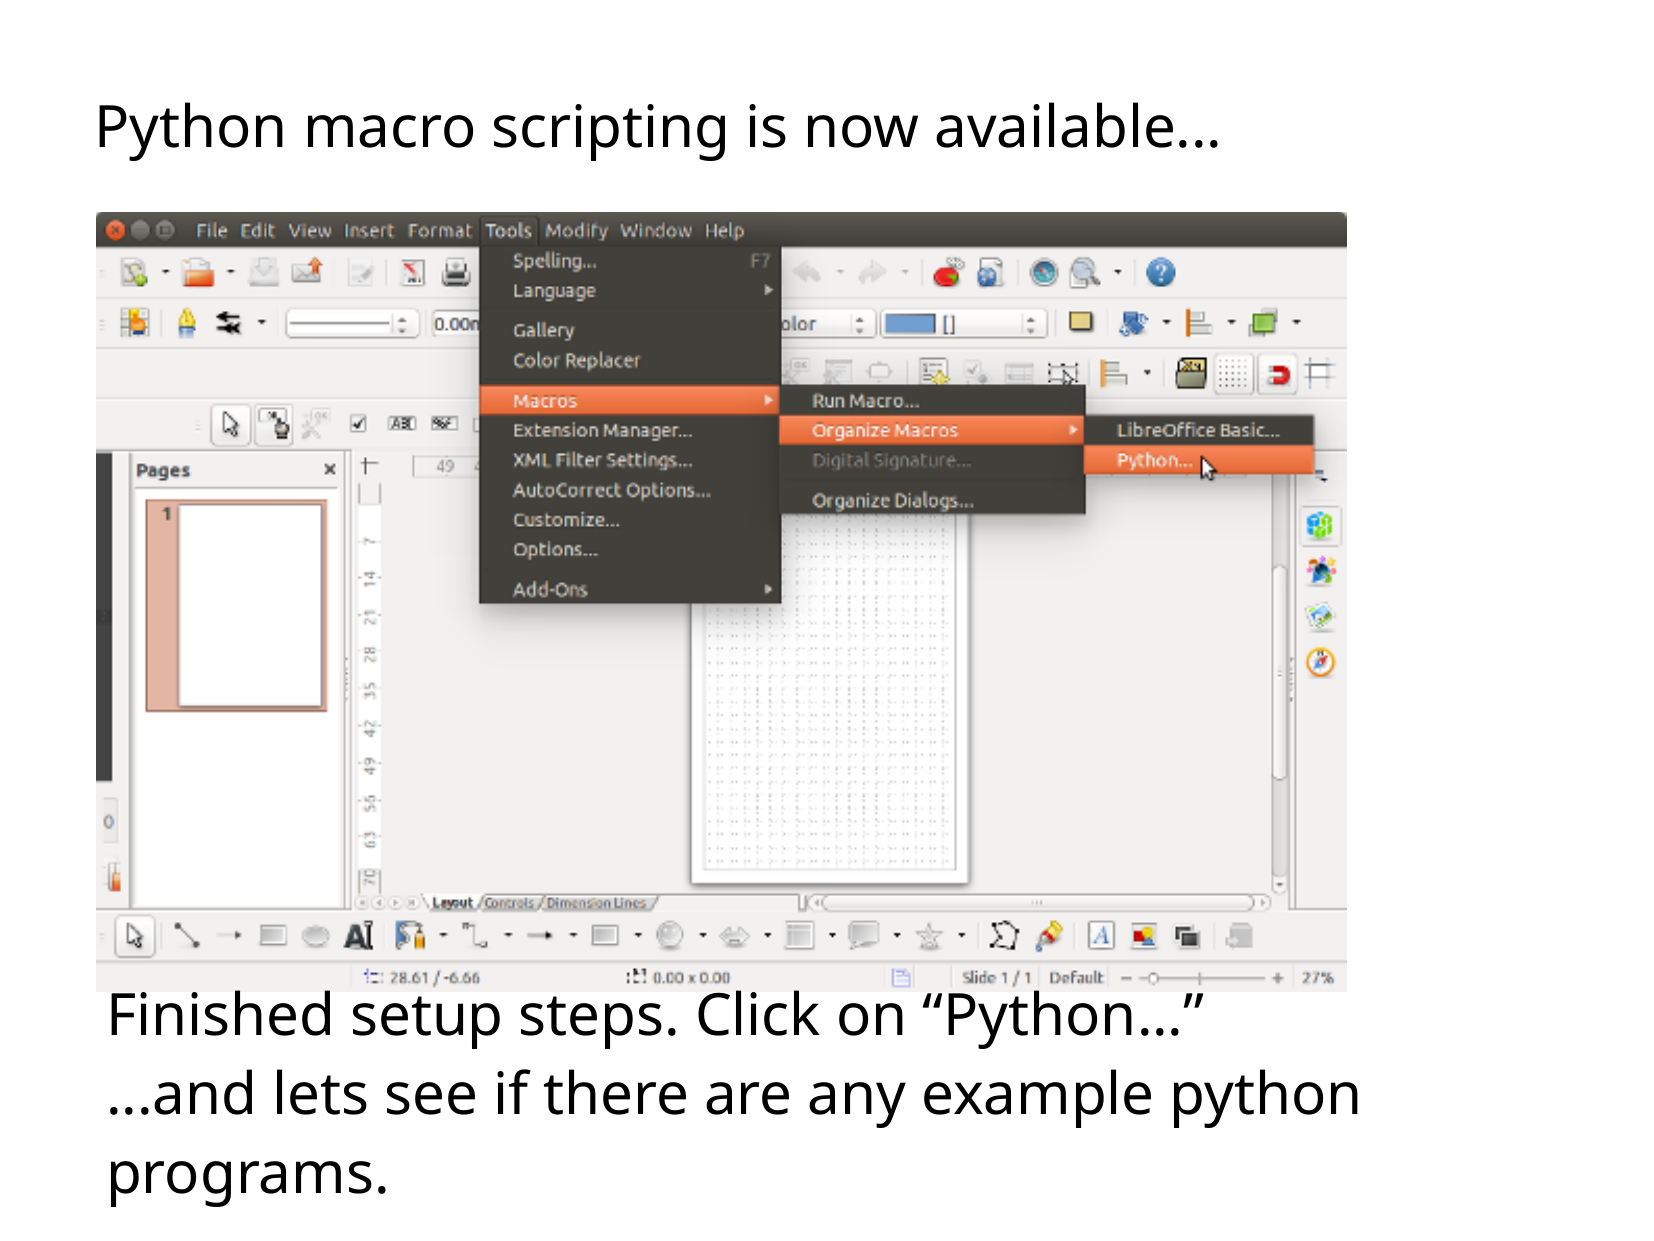

# Python macro scripting is now available...
Finished setup steps. Click on “Python...”
...and lets see if there are any example python programs.